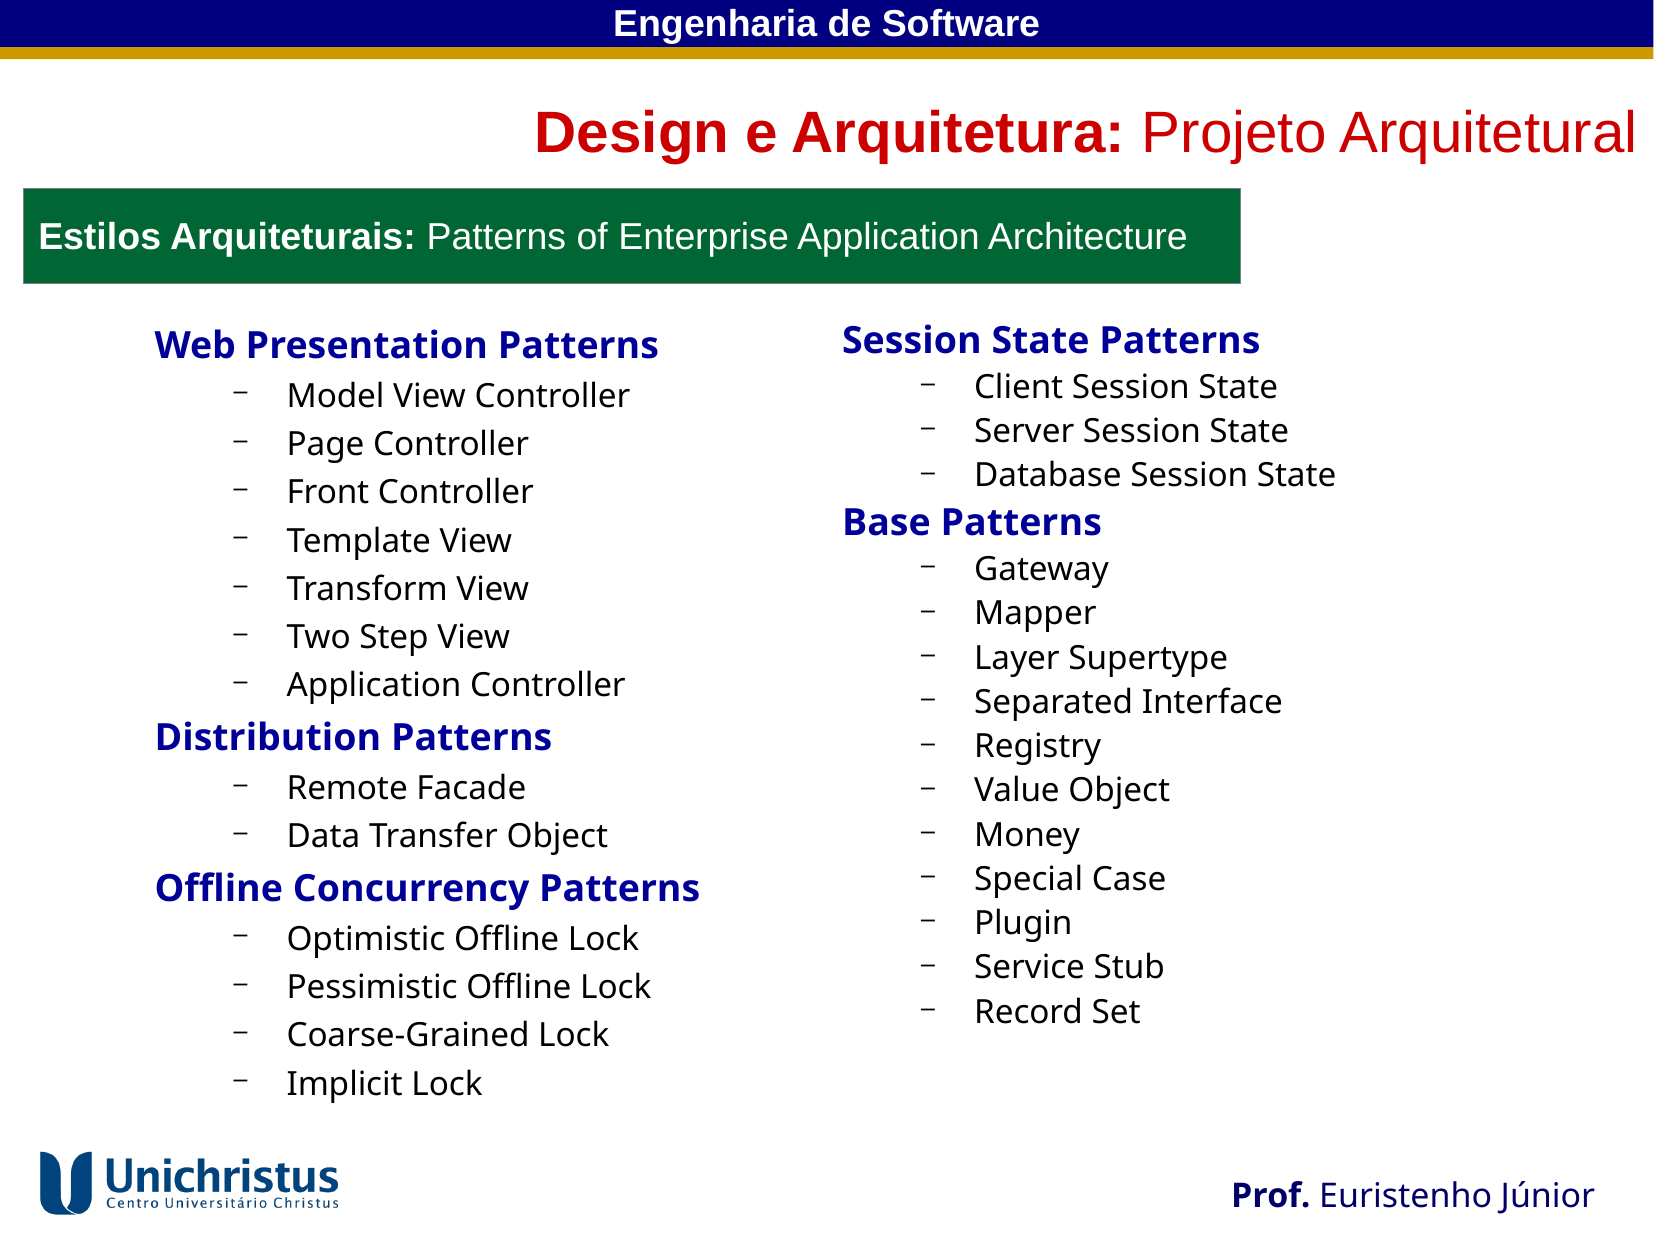

Engenharia de Software
Design e Arquitetura: Projeto Arquitetural
Estilos Arquiteturais: Patterns of Enterprise Application Architecture
Web Presentation Patterns
Model View Controller
Page Controller
Front Controller
Template View
Transform View
Two Step View
Application Controller
Distribution Patterns
Remote Facade
Data Transfer Object
Offline Concurrency Patterns
Optimistic Offline Lock
Pessimistic Offline Lock
Coarse-Grained Lock
Implicit Lock
Session State Patterns
Client Session State
Server Session State
Database Session State
Base Patterns
Gateway
Mapper
Layer Supertype
Separated Interface
Registry
Value Object
Money
Special Case
Plugin
Service Stub
Record Set
Prof. Euristenho Júnior